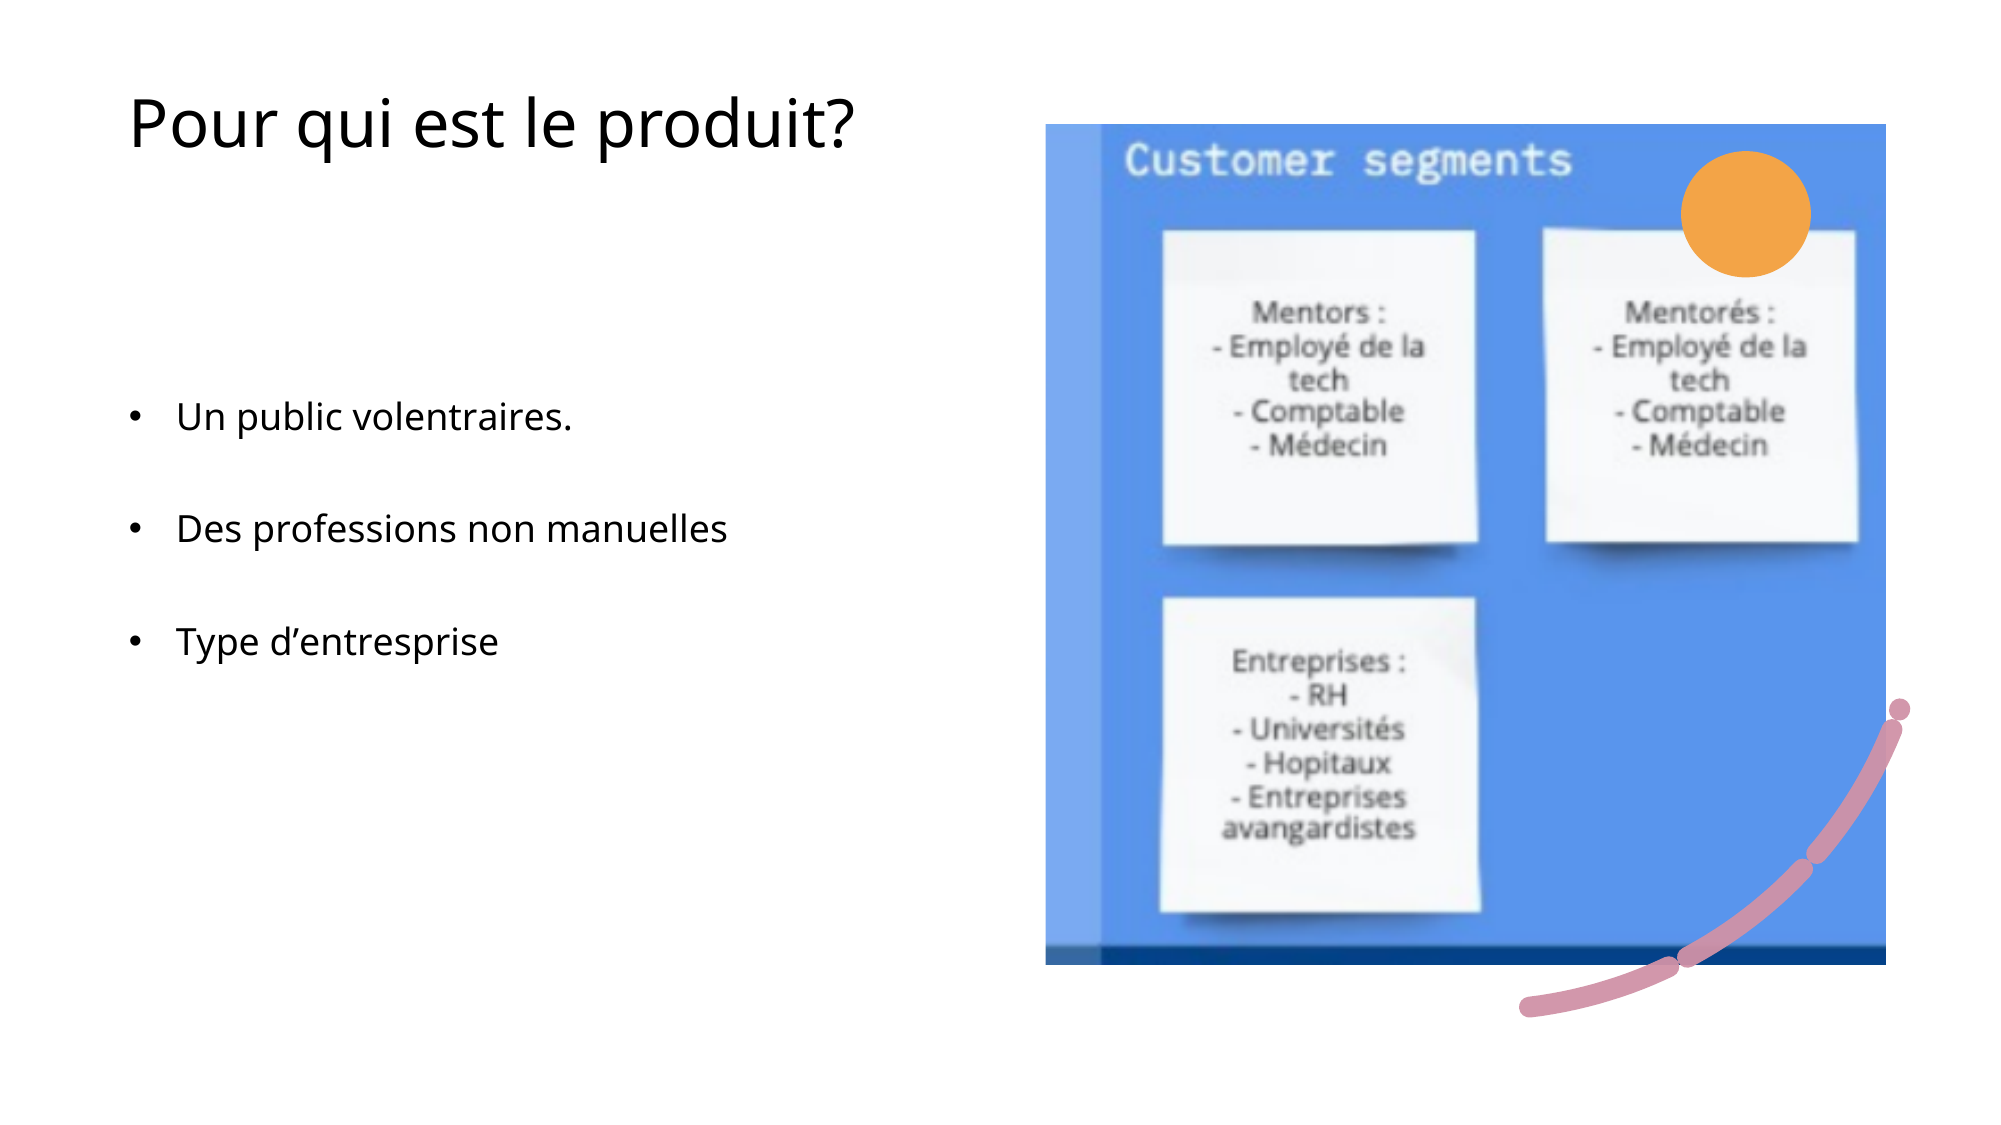

Pour qui est le produit?
Un public volentraires.
Des professions non manuelles
Type d’entresprise